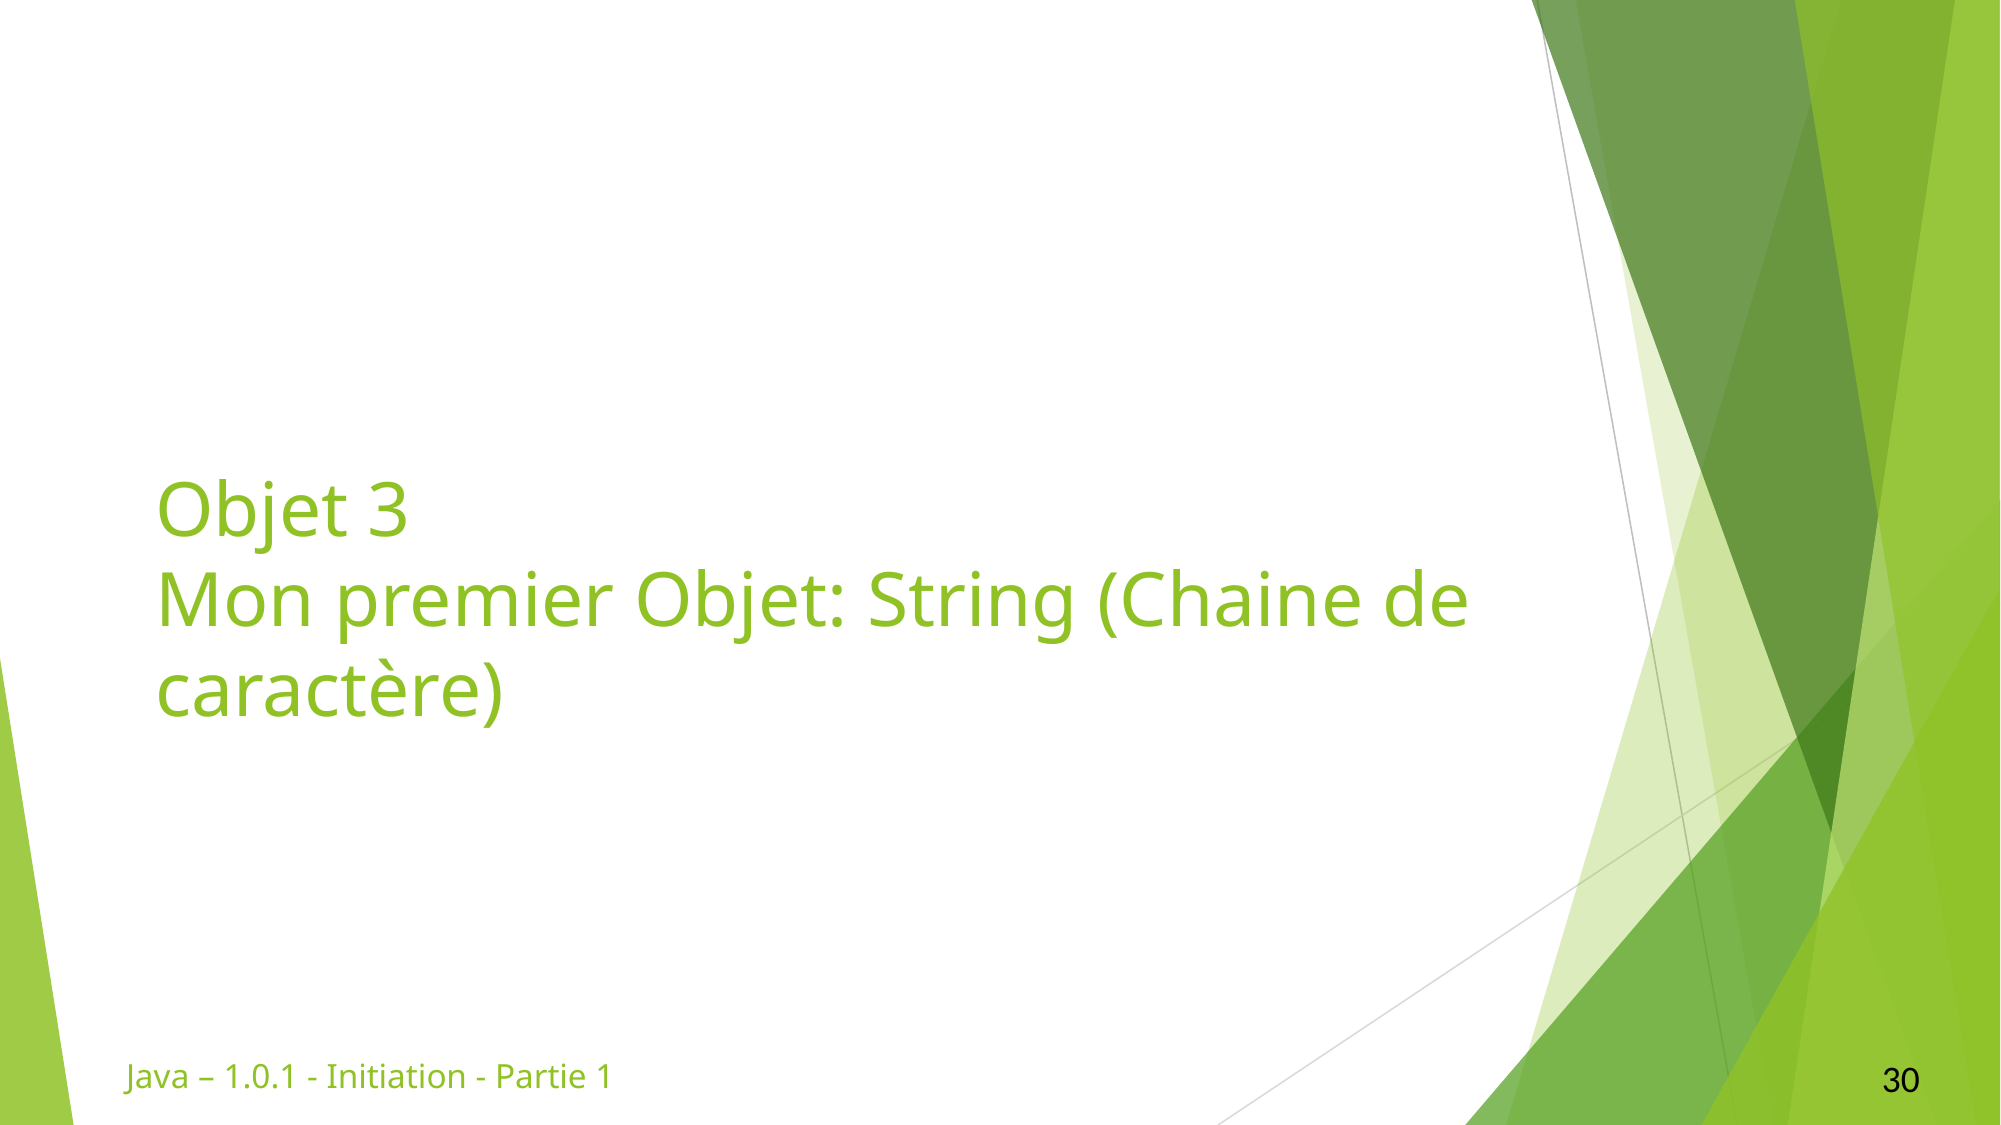

# Objet 3 Mon premier Objet: String (Chaine de caractère)
Java – 1.0.1 - Initiation - Partie 1